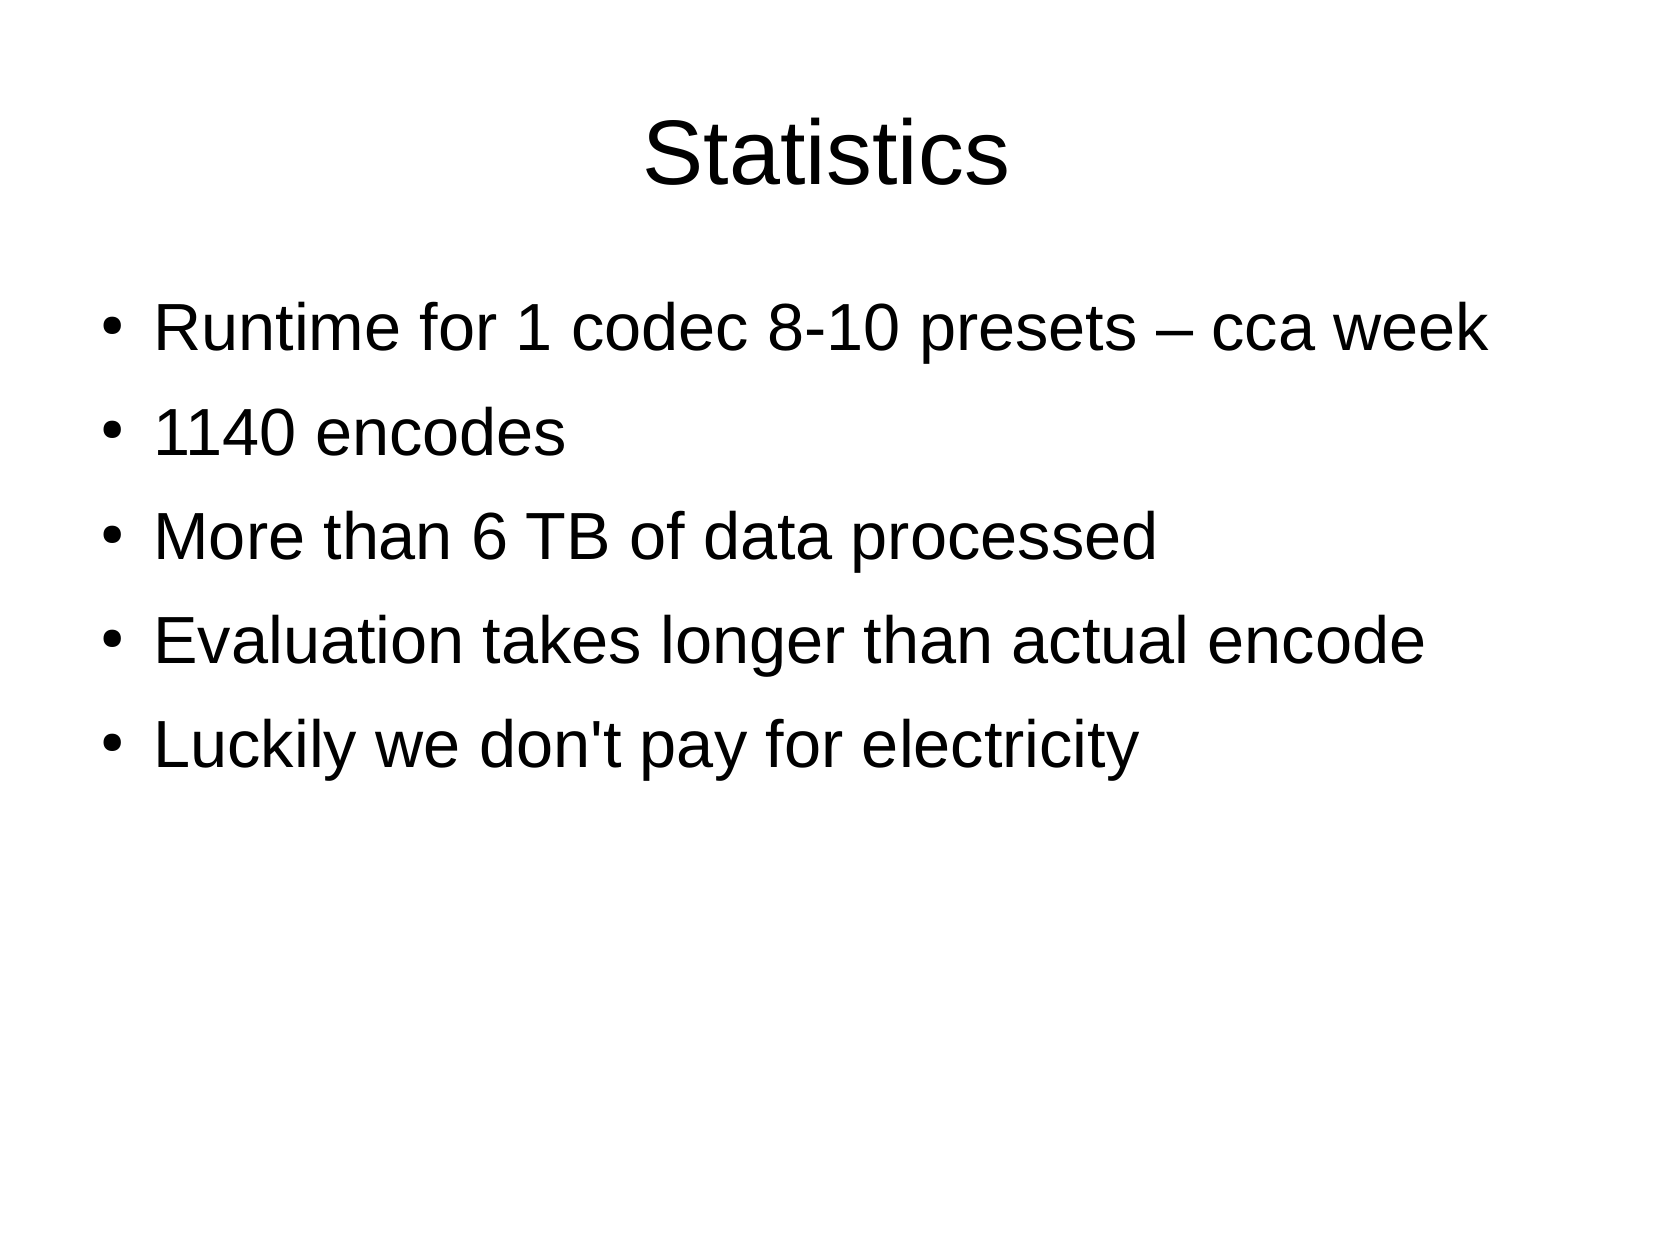

# Statistics
Runtime for 1 codec 8-10 presets – cca week
1140 encodes
More than 6 TB of data processed
Evaluation takes longer than actual encode
Luckily we don't pay for electricity